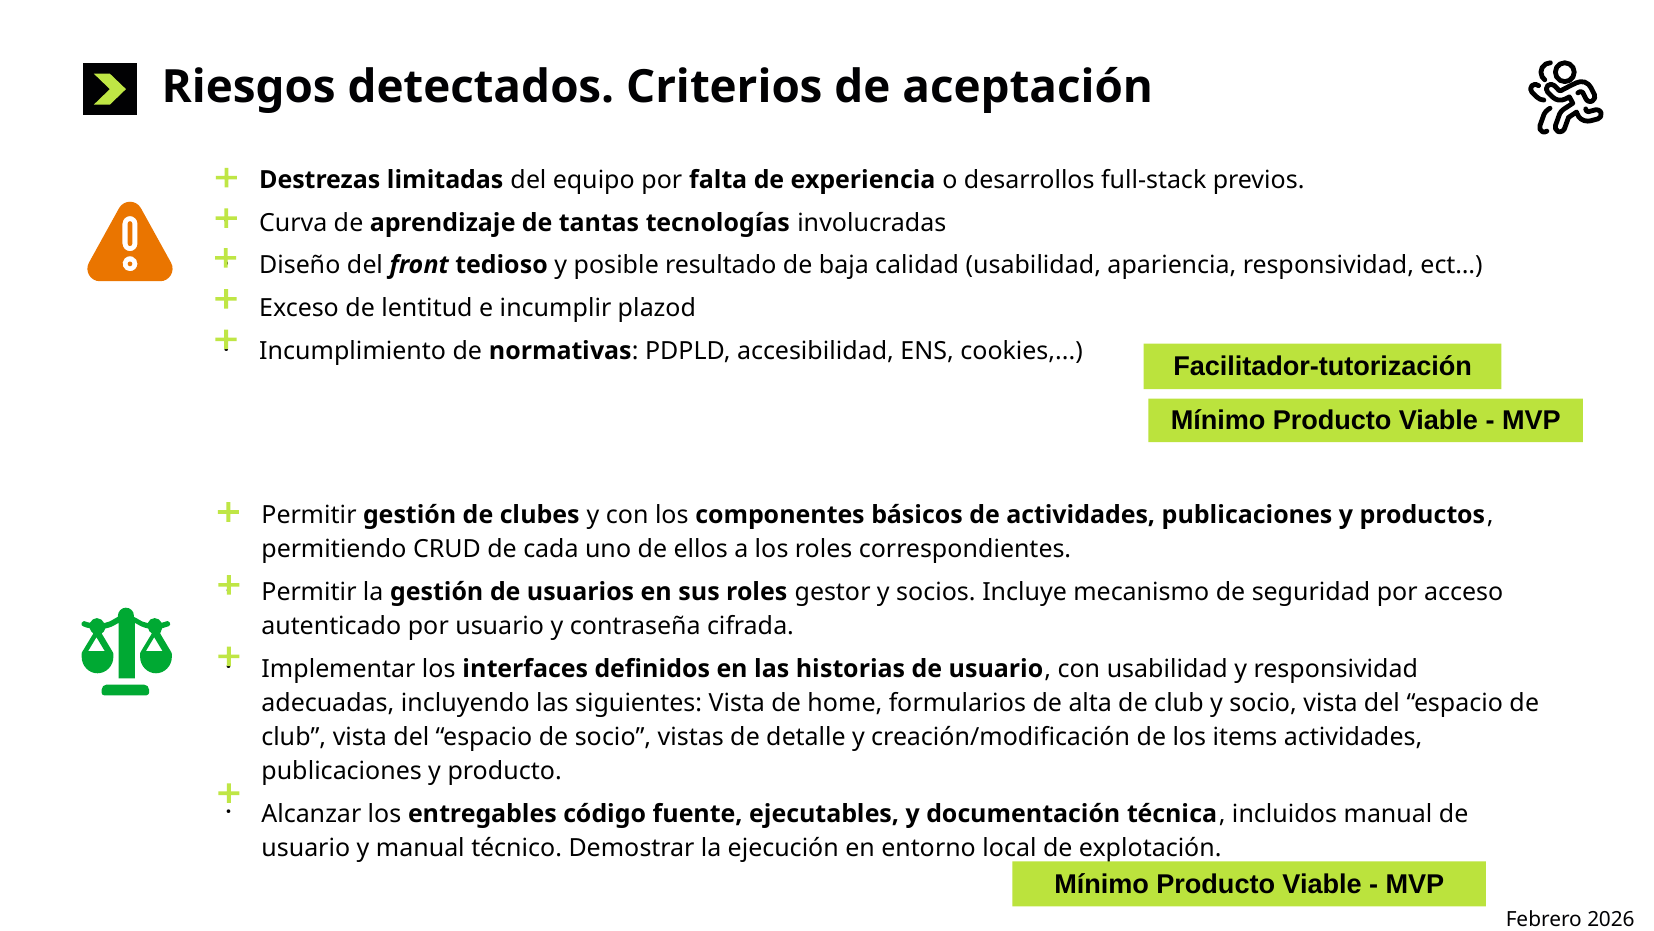

# Riesgos detectados. Criterios de aceptación
Destrezas limitadas del equipo por falta de experiencia o desarrollos full-stack previos.
Curva de aprendizaje de tantas tecnologías involucradas
Diseño del front tedioso y posible resultado de baja calidad (usabilidad, apariencia, responsividad, ect…)
Exceso de lentitud e incumplir plazod
Incumplimiento de normativas: PDPLD, accesibilidad, ENS, cookies,...)
Facilitador-tutorización
Mínimo Producto Viable - MVP
Permitir gestión de clubes y con los componentes básicos de actividades, publicaciones y productos, permitiendo CRUD de cada uno de ellos a los roles correspondientes.
Permitir la gestión de usuarios en sus roles gestor y socios. Incluye mecanismo de seguridad por acceso autenticado por usuario y contraseña cifrada.
Implementar los interfaces definidos en las historias de usuario, con usabilidad y responsividad adecuadas, incluyendo las siguientes: Vista de home, formularios de alta de club y socio, vista del “espacio de club”, vista del “espacio de socio”, vistas de detalle y creación/modificación de los items actividades, publicaciones y producto.
Alcanzar los entregables código fuente, ejecutables, y documentación técnica, incluidos manual de usuario y manual técnico. Demostrar la ejecución en entorno local de explotación.
Mínimo Producto Viable - MVP
Febrero 2026